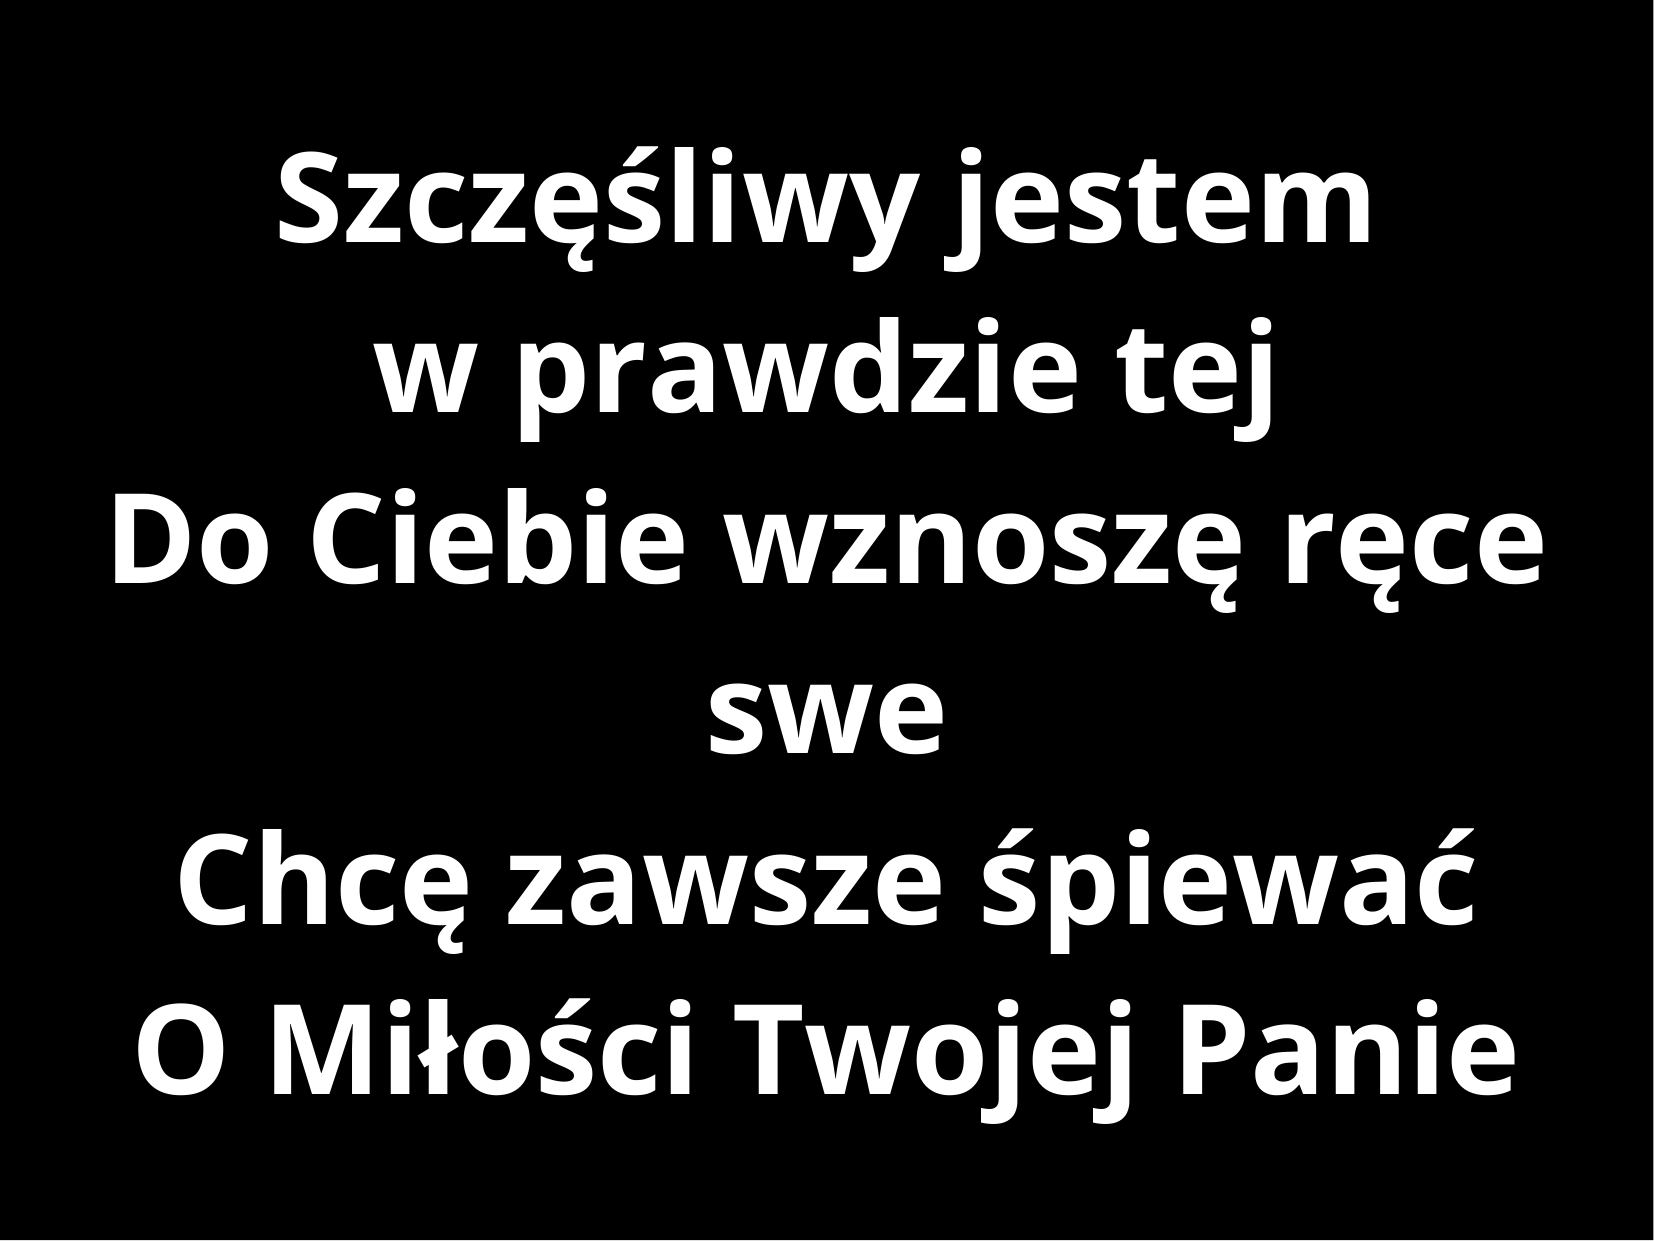

# Szczęśliwy jestem w prawdzie tej Do Ciebie wznoszę ręce swe Chcę zawsze śpiewać O Miłości Twojej Panie